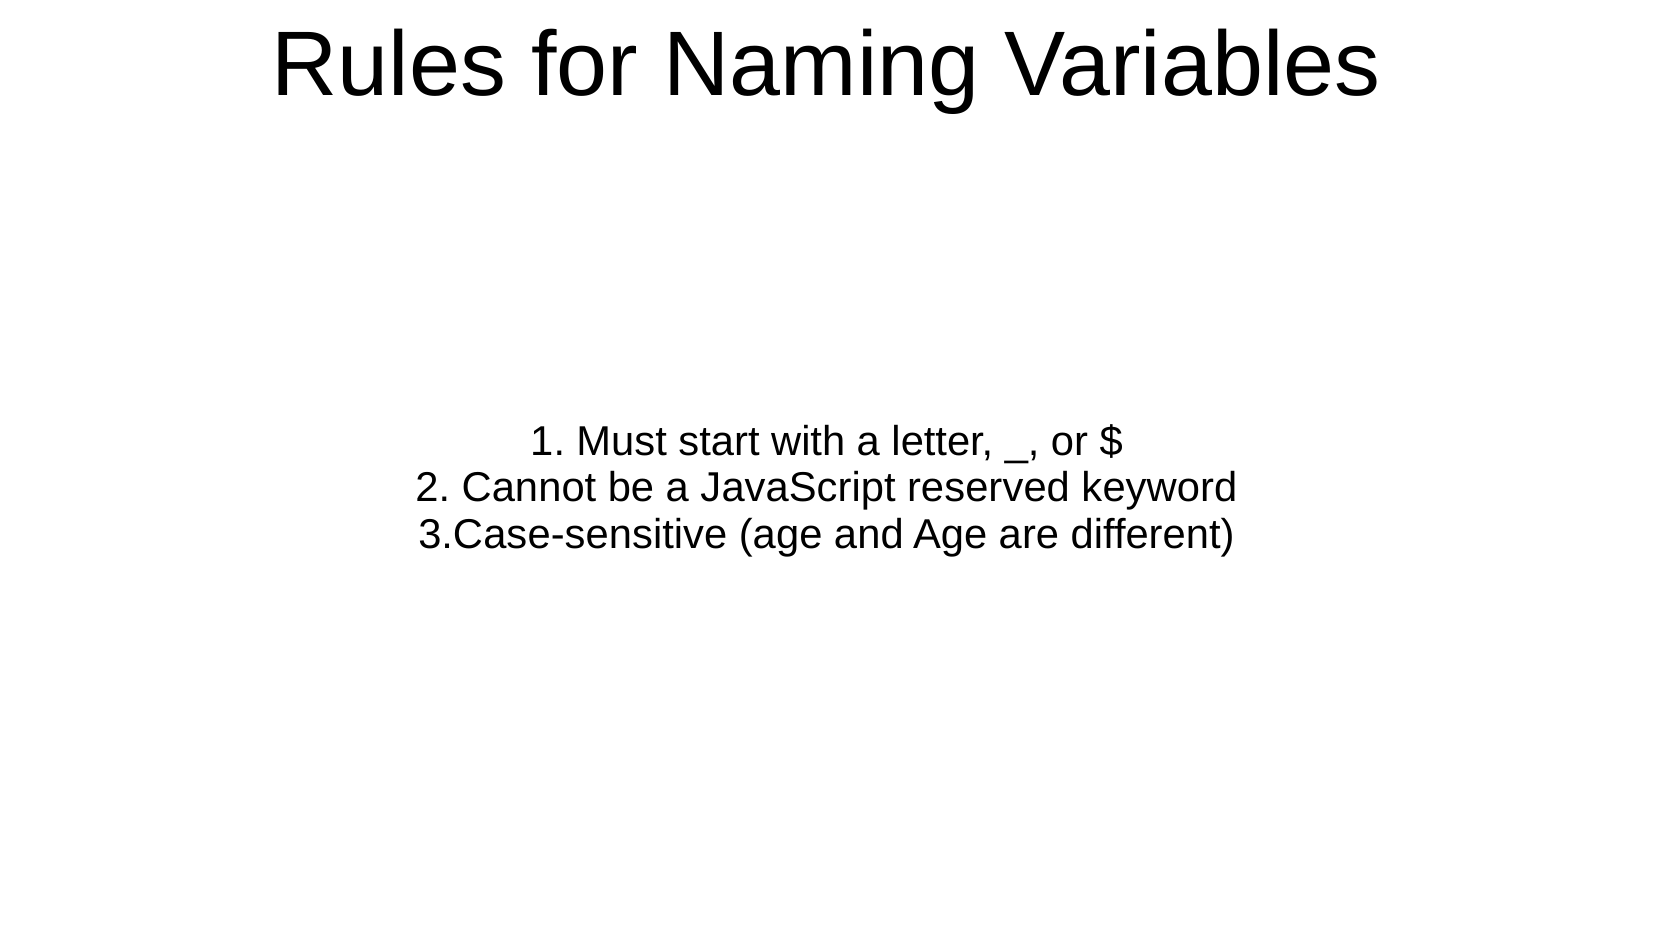

# Rules for Naming Variables
1. Must start with a letter, _, or $
2. Cannot be a JavaScript reserved keyword
3.Case-sensitive (age and Age are different)